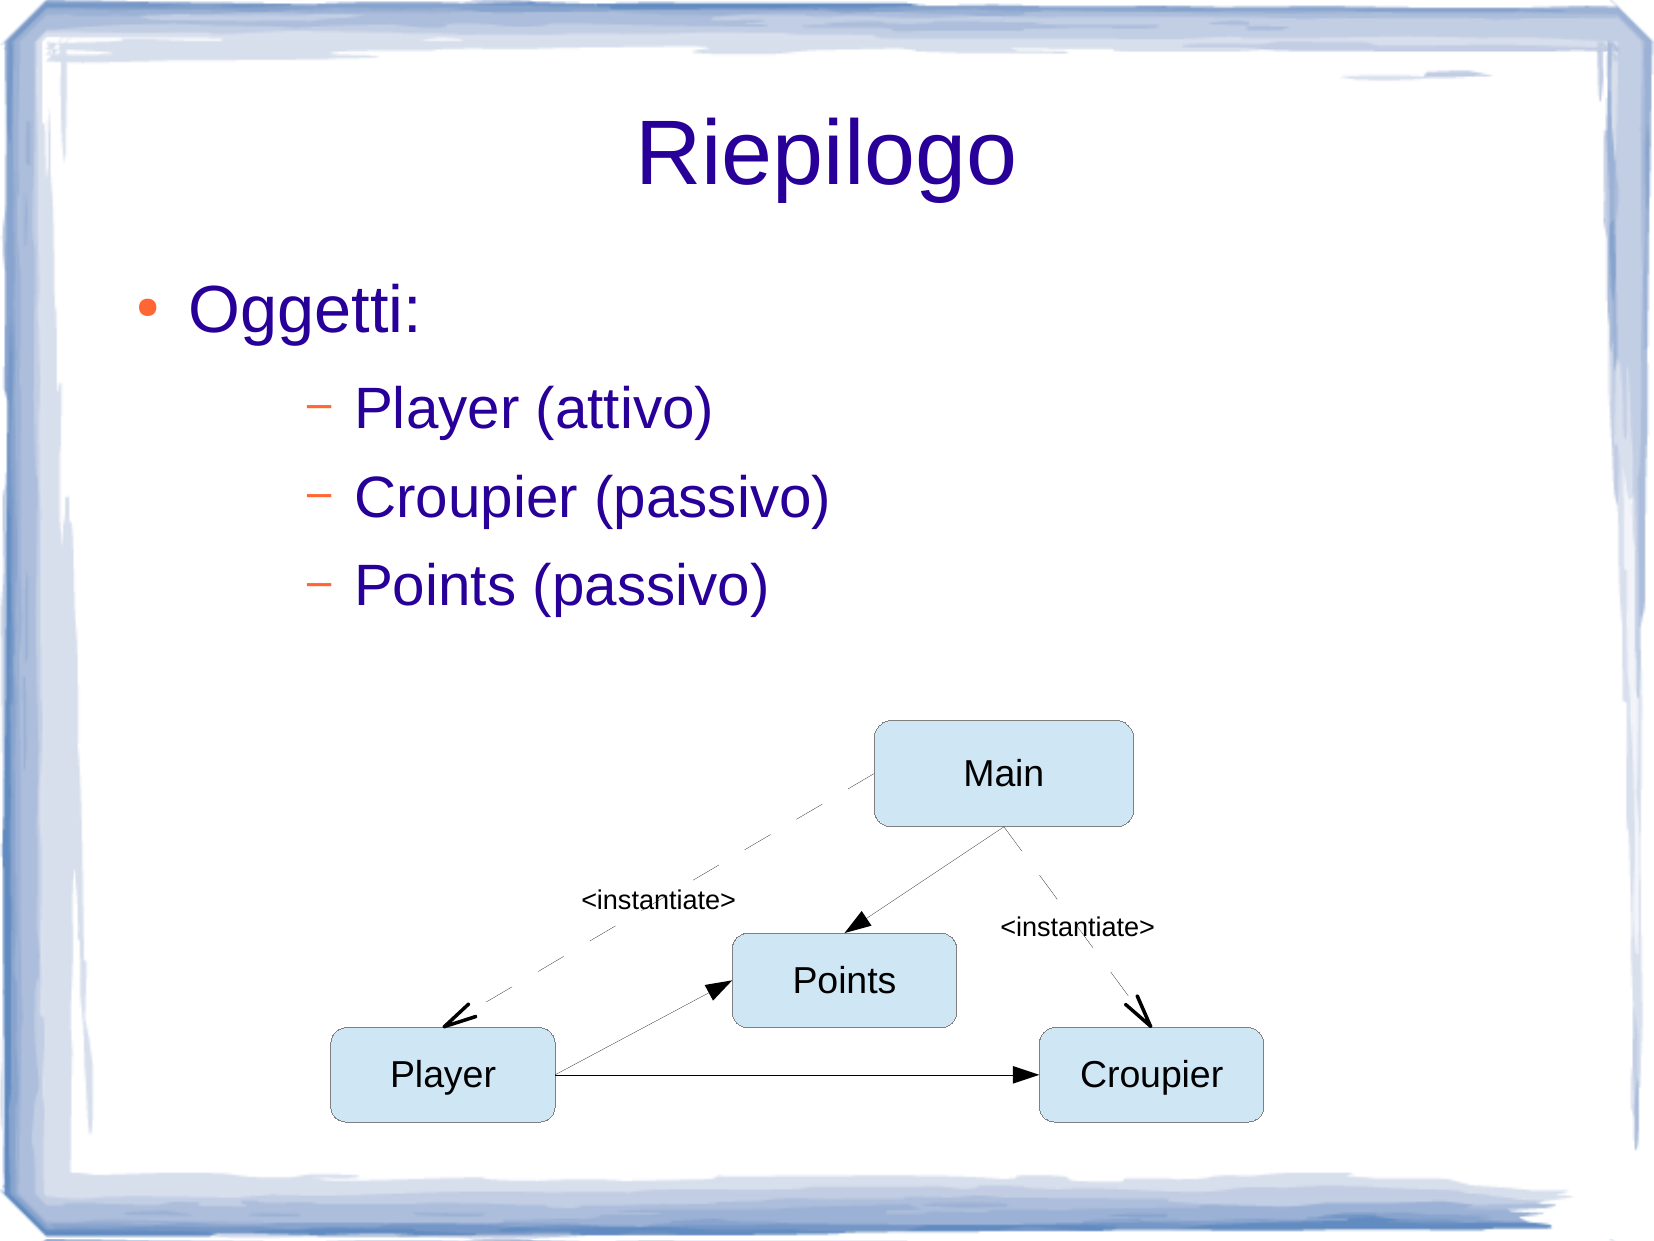

# Riepilogo
Oggetti:
Player (attivo)
Croupier (passivo)
Points (passivo)
Main
Points
Player
Croupier